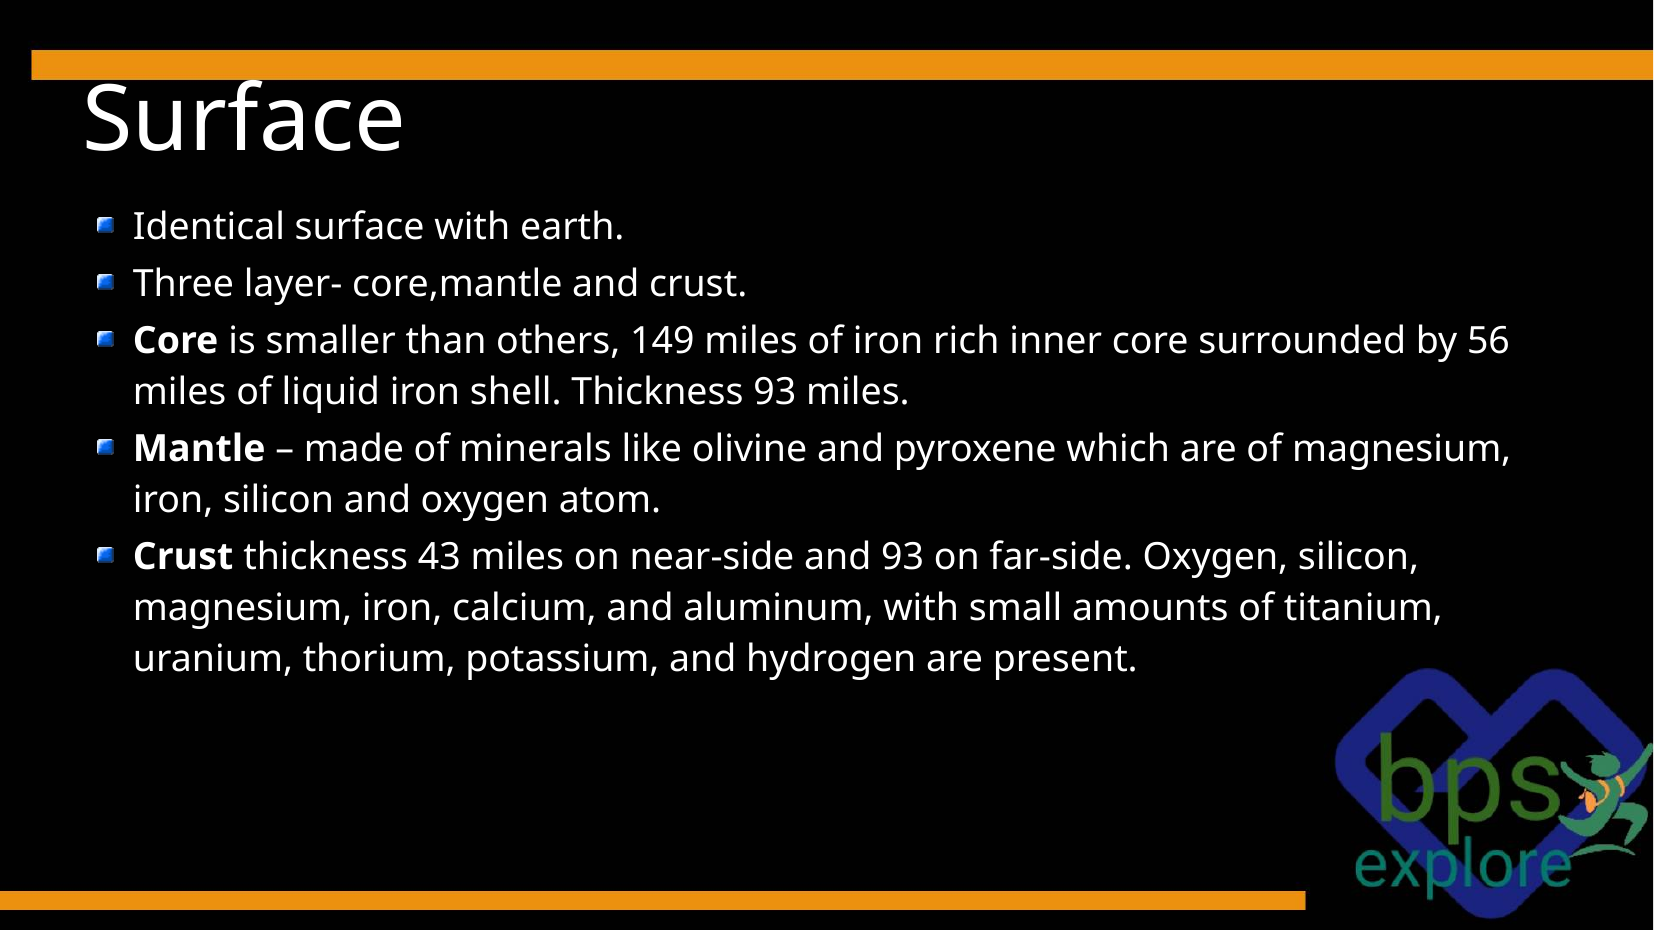

# Surface
Identical surface with earth.
Three layer- core,mantle and crust.
Core is smaller than others, 149 miles of iron rich inner core surrounded by 56 miles of liquid iron shell. Thickness 93 miles.
Mantle – made of minerals like olivine and pyroxene which are of magnesium, iron, silicon and oxygen atom.
Crust thickness 43 miles on near-side and 93 on far-side. Oxygen, silicon, magnesium, iron, calcium, and aluminum, with small amounts of titanium, uranium, thorium, potassium, and hydrogen are present.